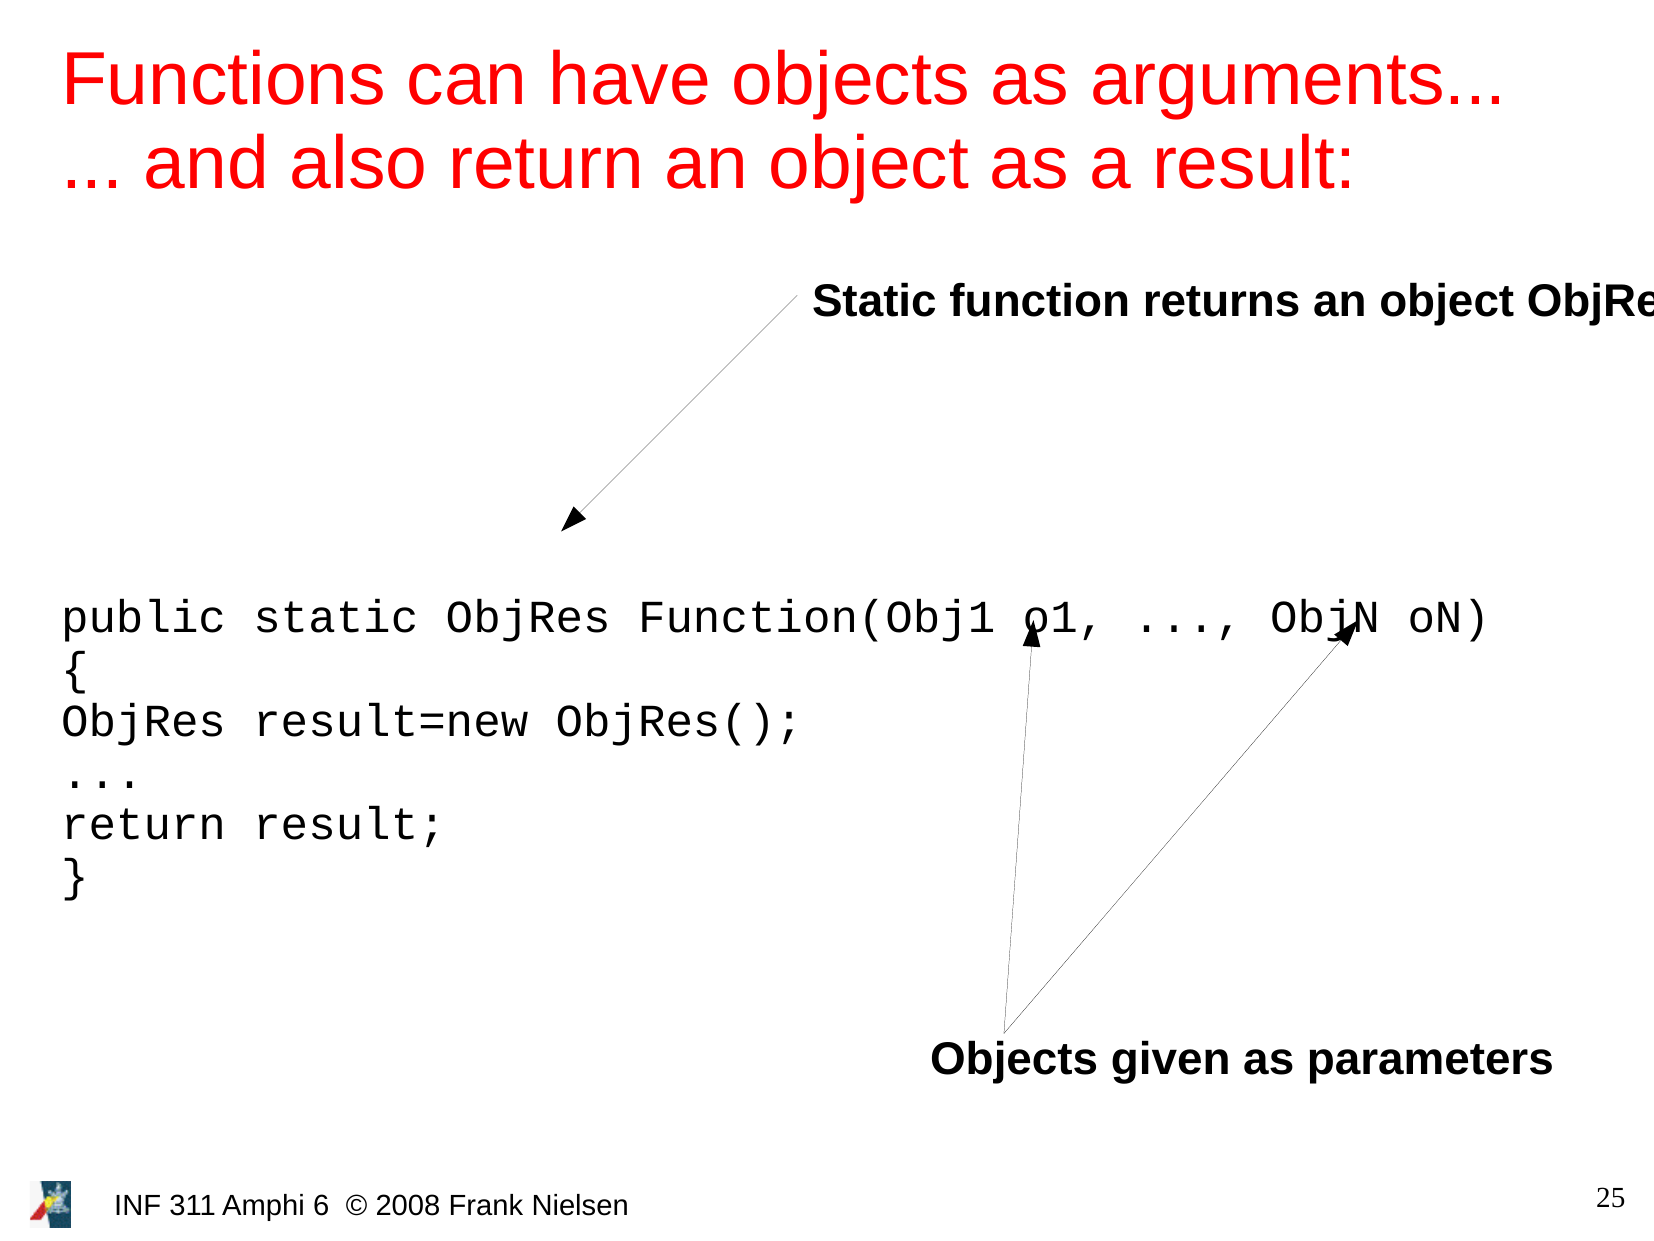

Functions can have objects as arguments...
... and also return an object as a result:
public static ObjRes Function(Obj1 o1, ..., ObjN oN)
{
ObjRes result=new ObjRes();
...
return result;
}
Static function returns an object ObjRes
Objects given as parameters